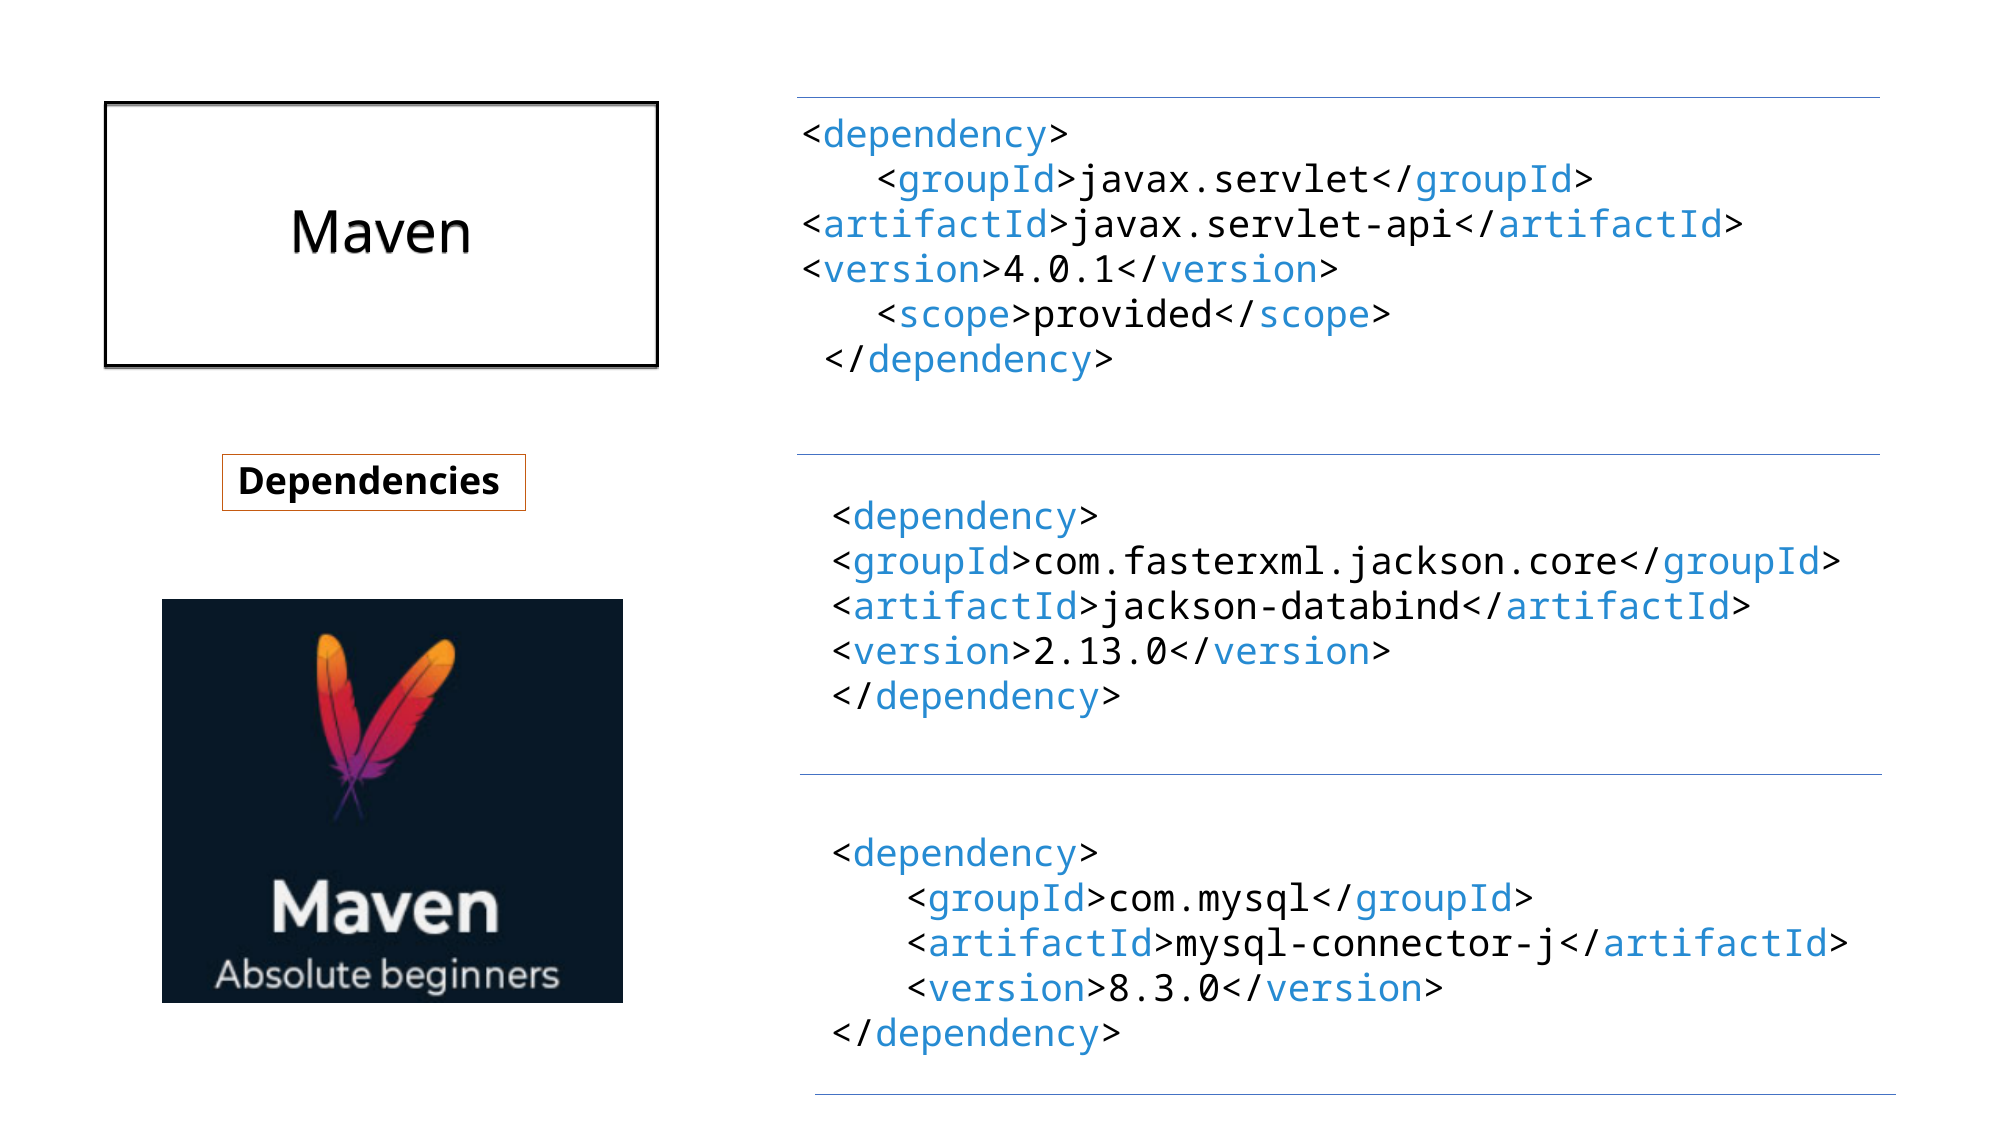

# Maven
<dependency>
	<groupId>javax.servlet</groupId> 	<artifactId>javax.servlet-api</artifactId> 	<version>4.0.1</version>
	<scope>provided</scope>
 </dependency>
Dependencies
<dependency> 	<groupId>com.fasterxml.jackson.core</groupId> 	<artifactId>jackson-databind</artifactId> 	<version>2.13.0</version>
</dependency>
<dependency>
	<groupId>com.mysql</groupId>
	<artifactId>mysql-connector-j</artifactId>
	<version>8.3.0</version>
</dependency>